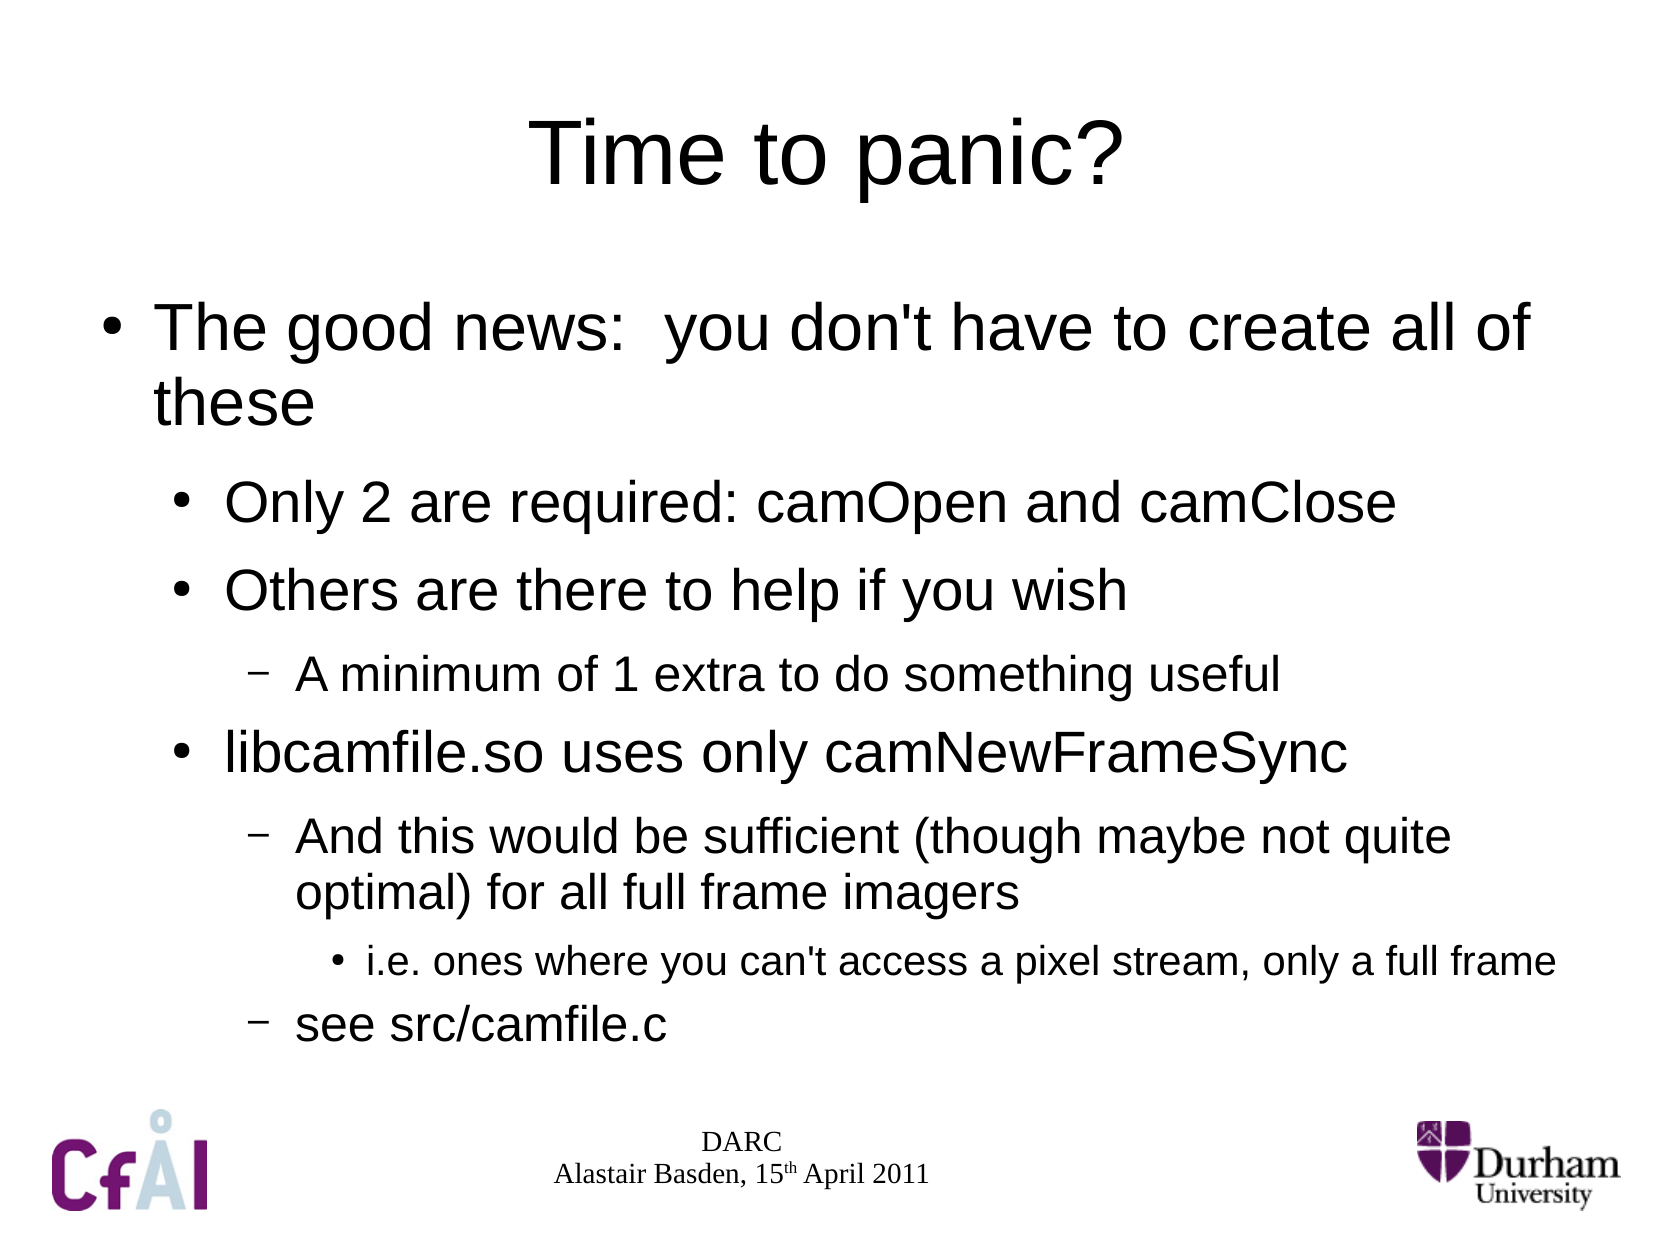

# Time to panic?
The good news: you don't have to create all of these
Only 2 are required: camOpen and camClose
Others are there to help if you wish
A minimum of 1 extra to do something useful
libcamfile.so uses only camNewFrameSync
And this would be sufficient (though maybe not quite optimal) for all full frame imagers
i.e. ones where you can't access a pixel stream, only a full frame
see src/camfile.c